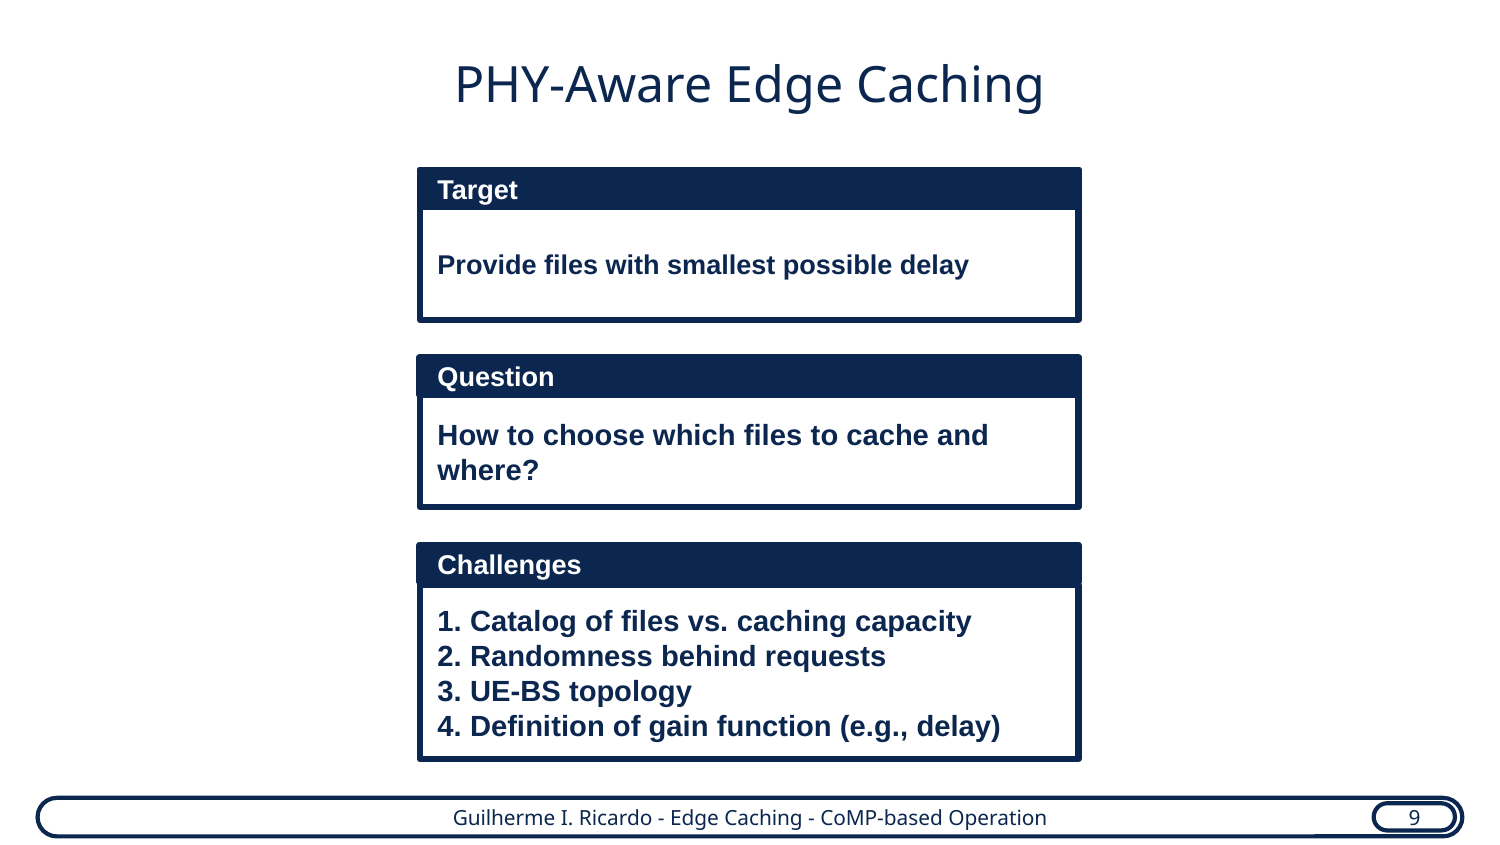

# PHY-Aware Edge Caching
States
Target
Provide files with smallest possible delay
Question
How to choose which files to cache and where?
Challenges
1. Catalog of files vs. caching capacity
2. Randomness behind requests
3. UE-BS topology
4. Definition of gain function (e.g., delay)
Guilherme I. Ricardo - Edge Caching - CoMP-based Operation
9